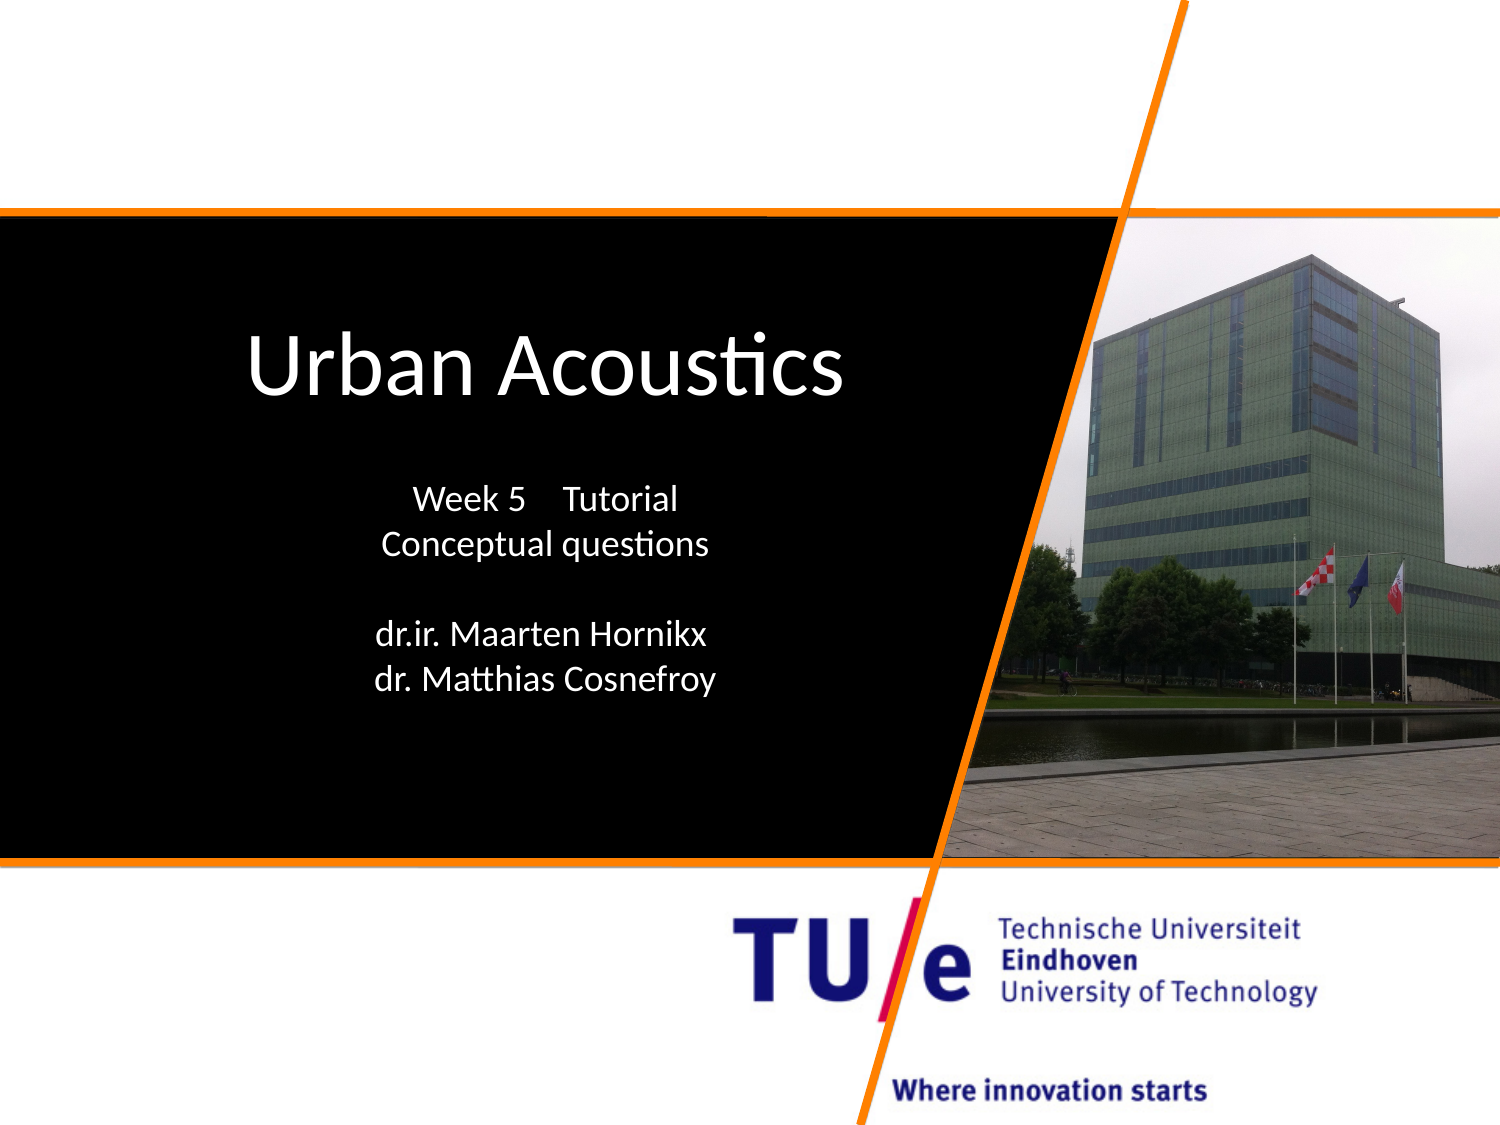

# Urban Acoustics Week 5 	Tutorial Conceptual questions dr.ir. Maarten Hornikx dr. Matthias Cosnefroy